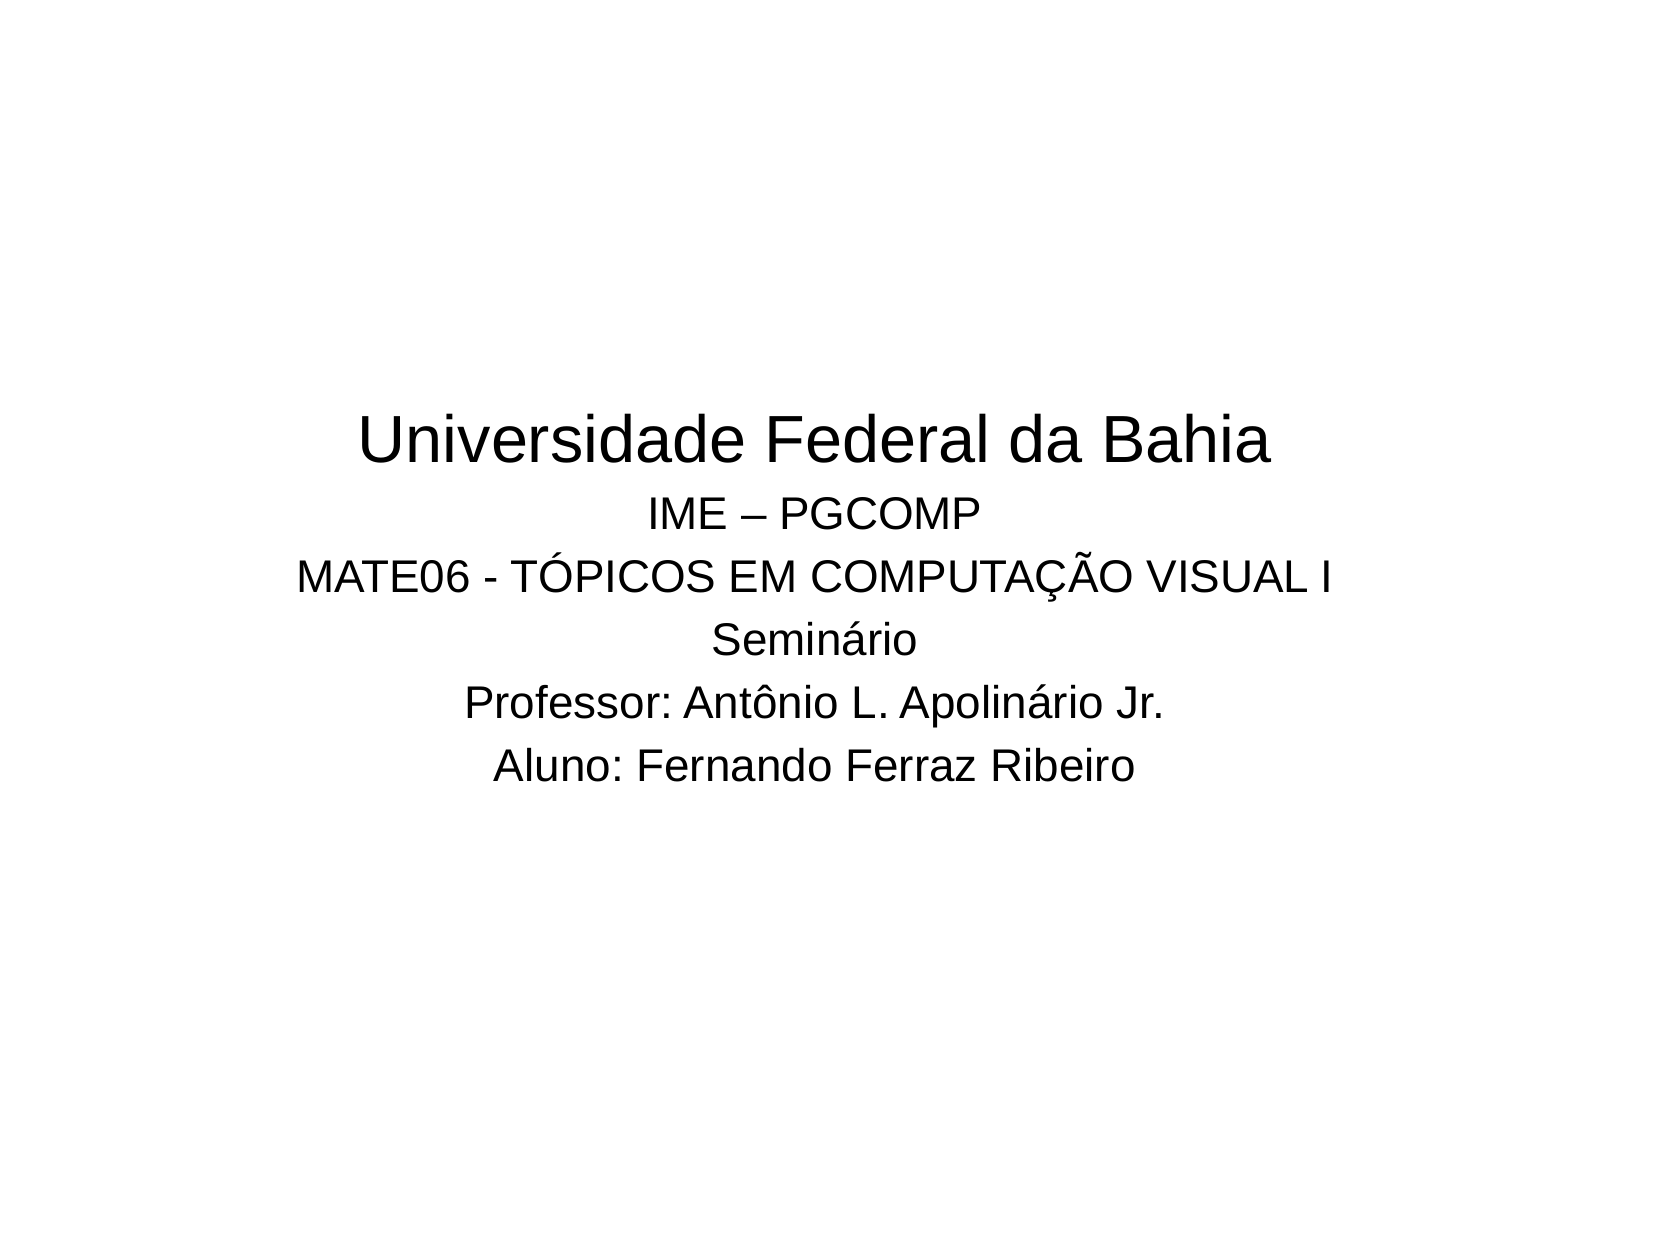

# Universidade Federal da Bahia
IME – PGCOMP
MATE06 - TÓPICOS EM COMPUTAÇÃO VISUAL I
Seminário
Professor: Antônio L. Apolinário Jr.
Aluno: Fernando Ferraz Ribeiro